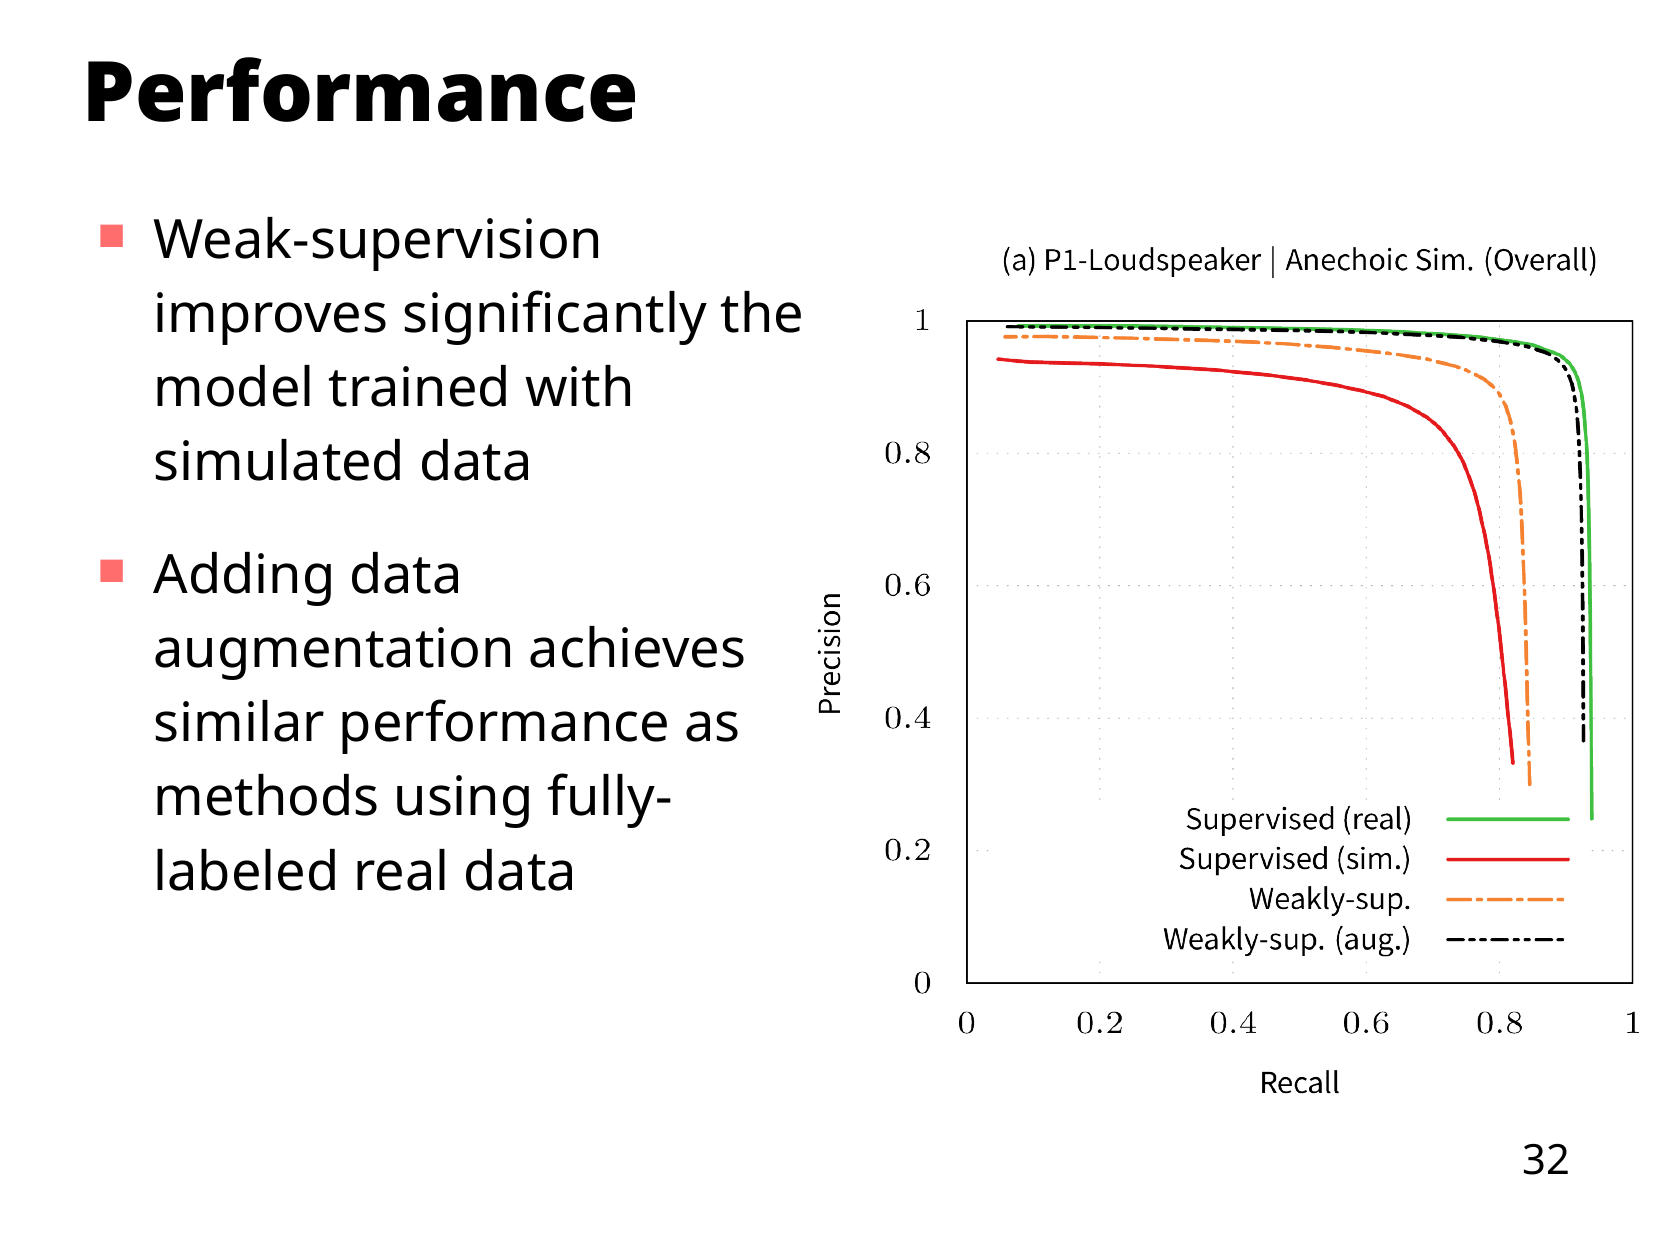

# Performance
Weak-supervision improves significantly the model trained with simulated data
Adding data augmentation achieves similar performance as methods using fully-labeled real data
32